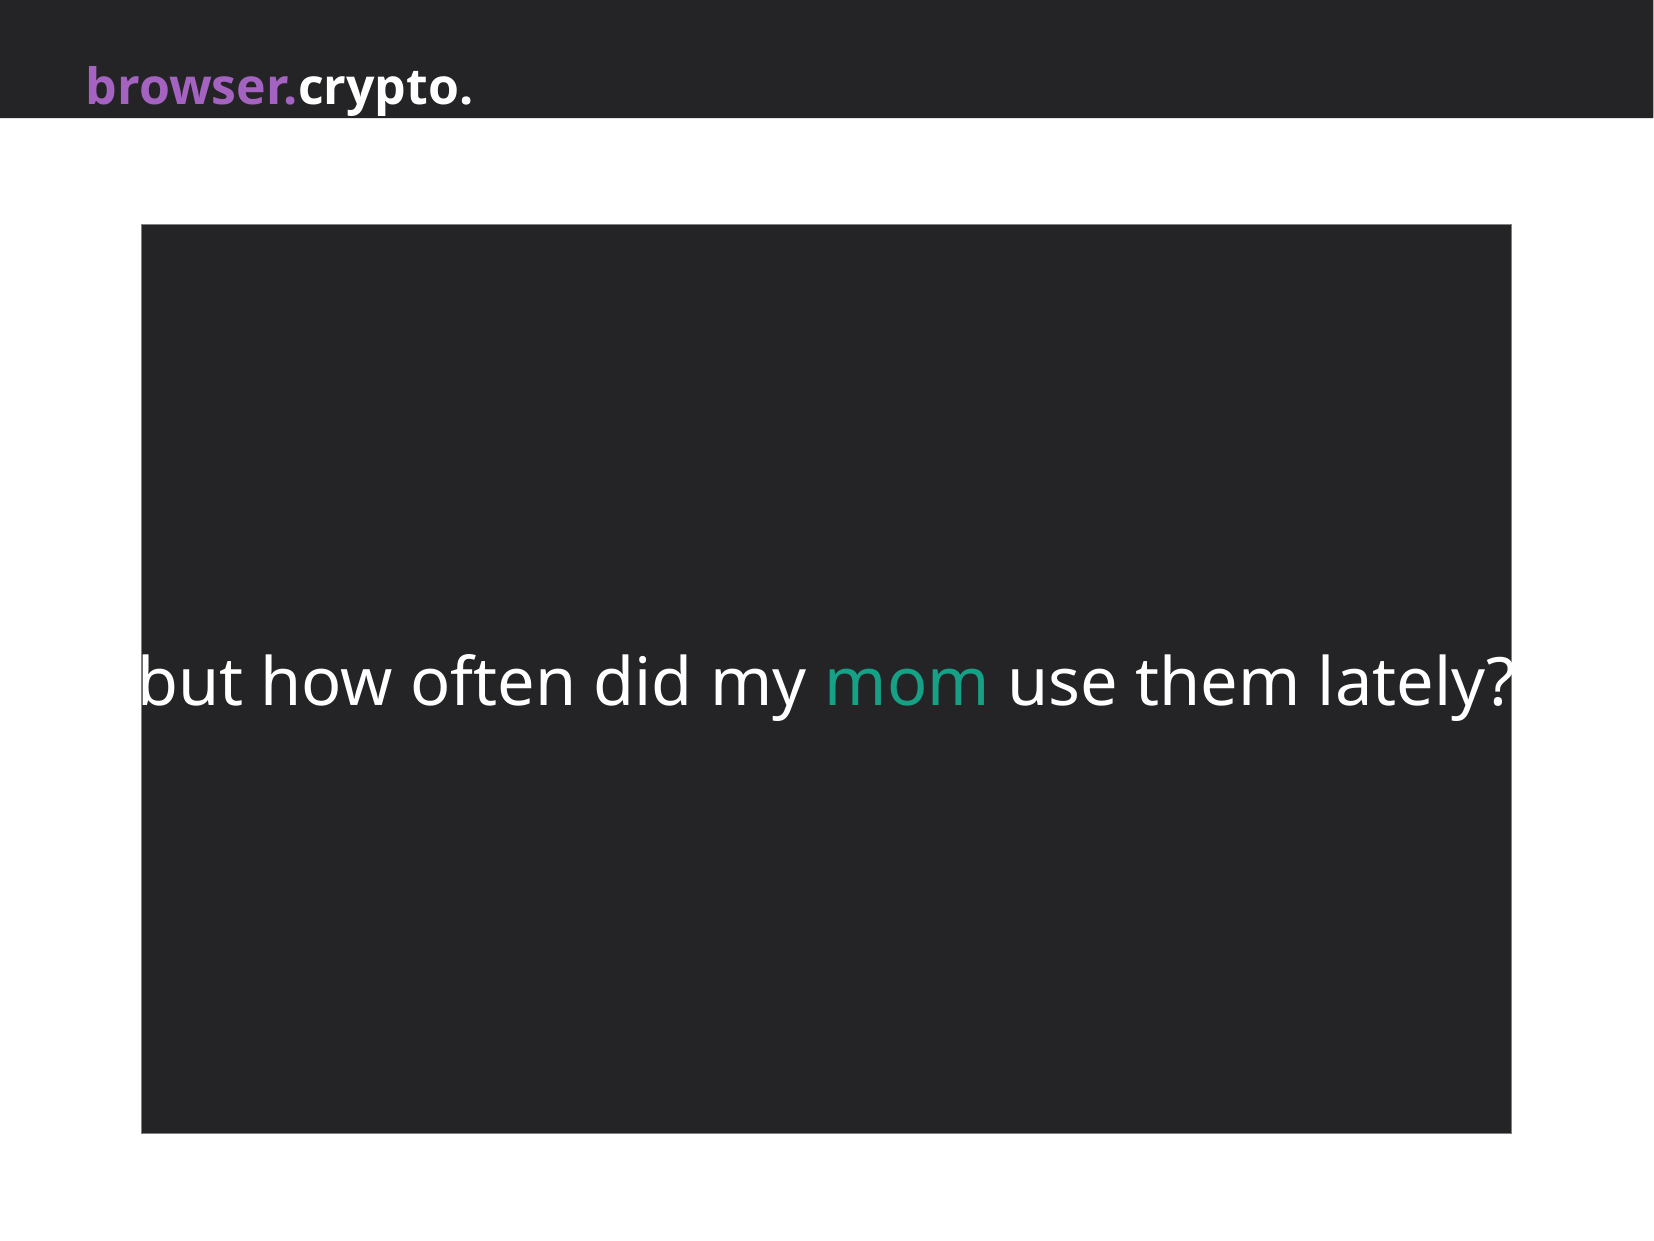

browser.crypto.
but how often did my mom use them lately?